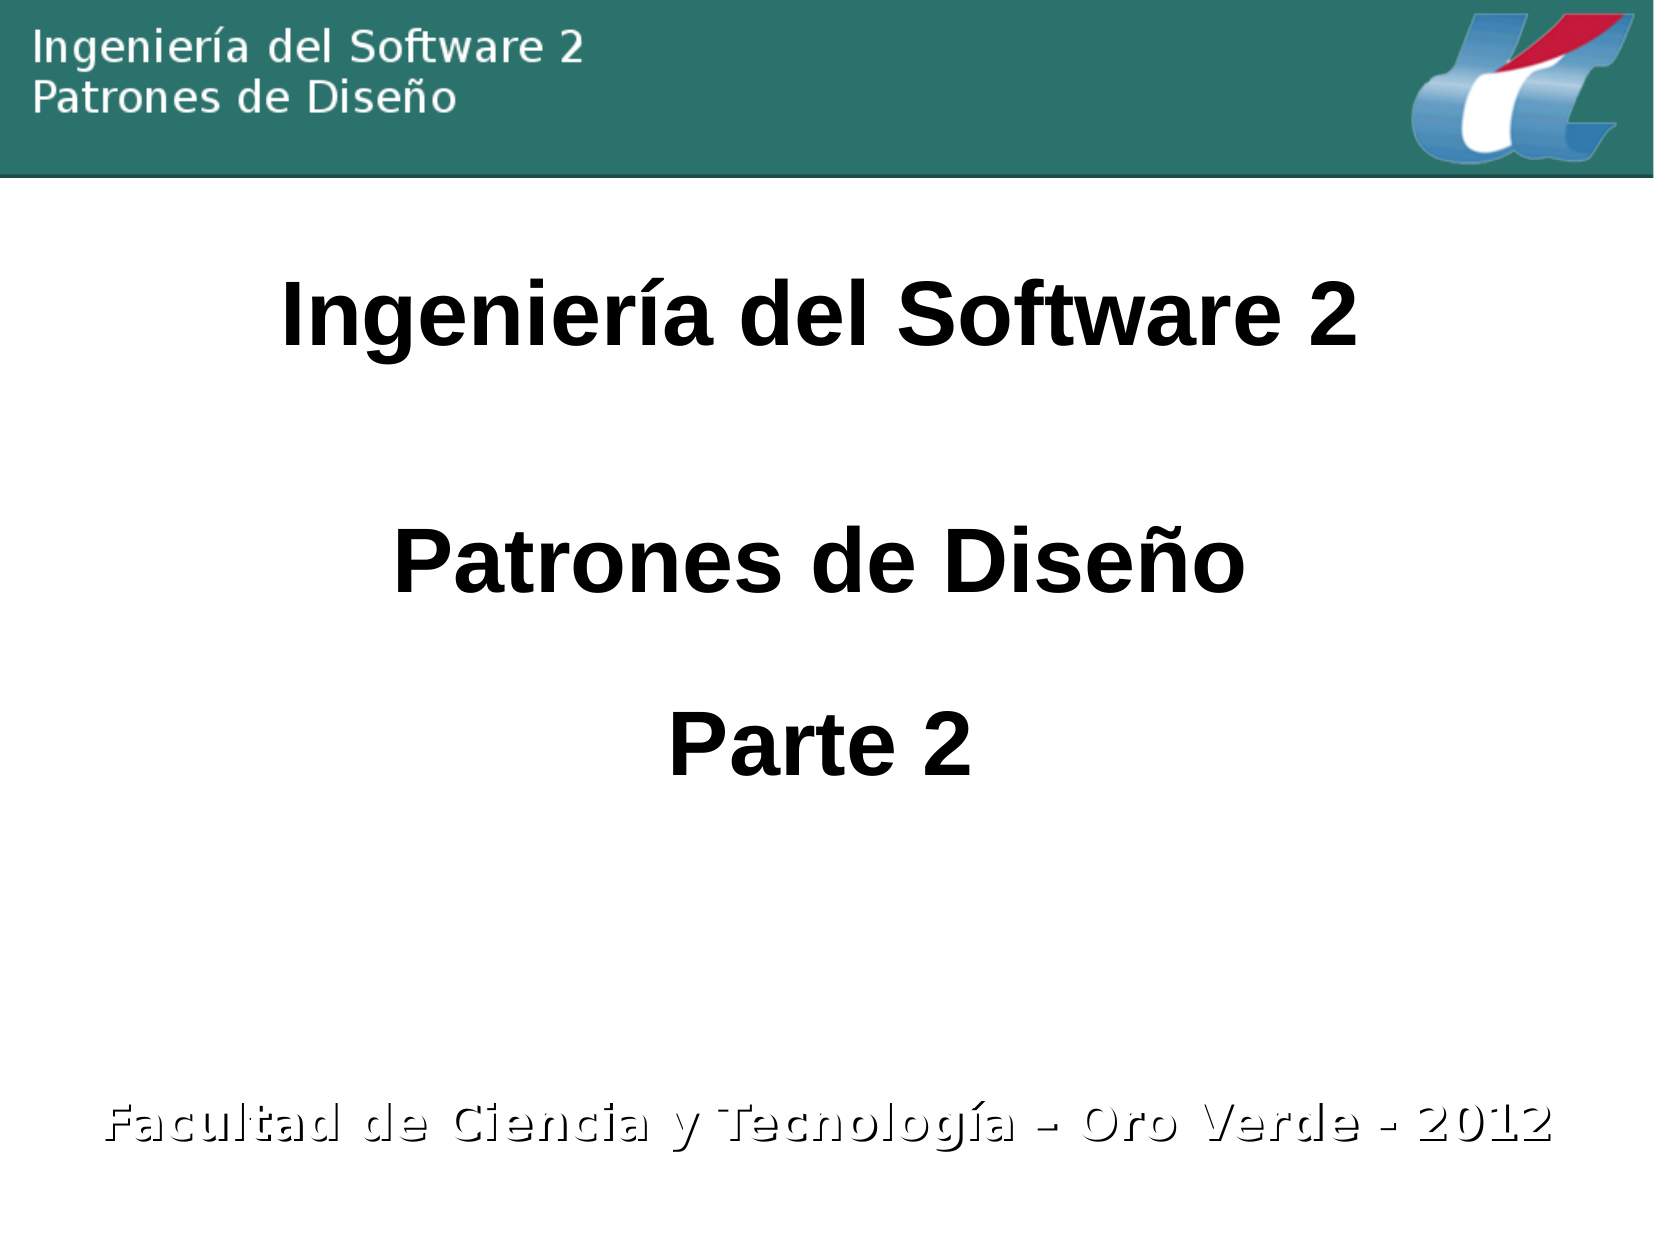

Curso de Administración GNU/Linux
Nivel I
Ingeniería del Software 2
Patrones de Diseño
Parte 2
Facultad de Ciencia y Tecnología – Oro Verde - 2012